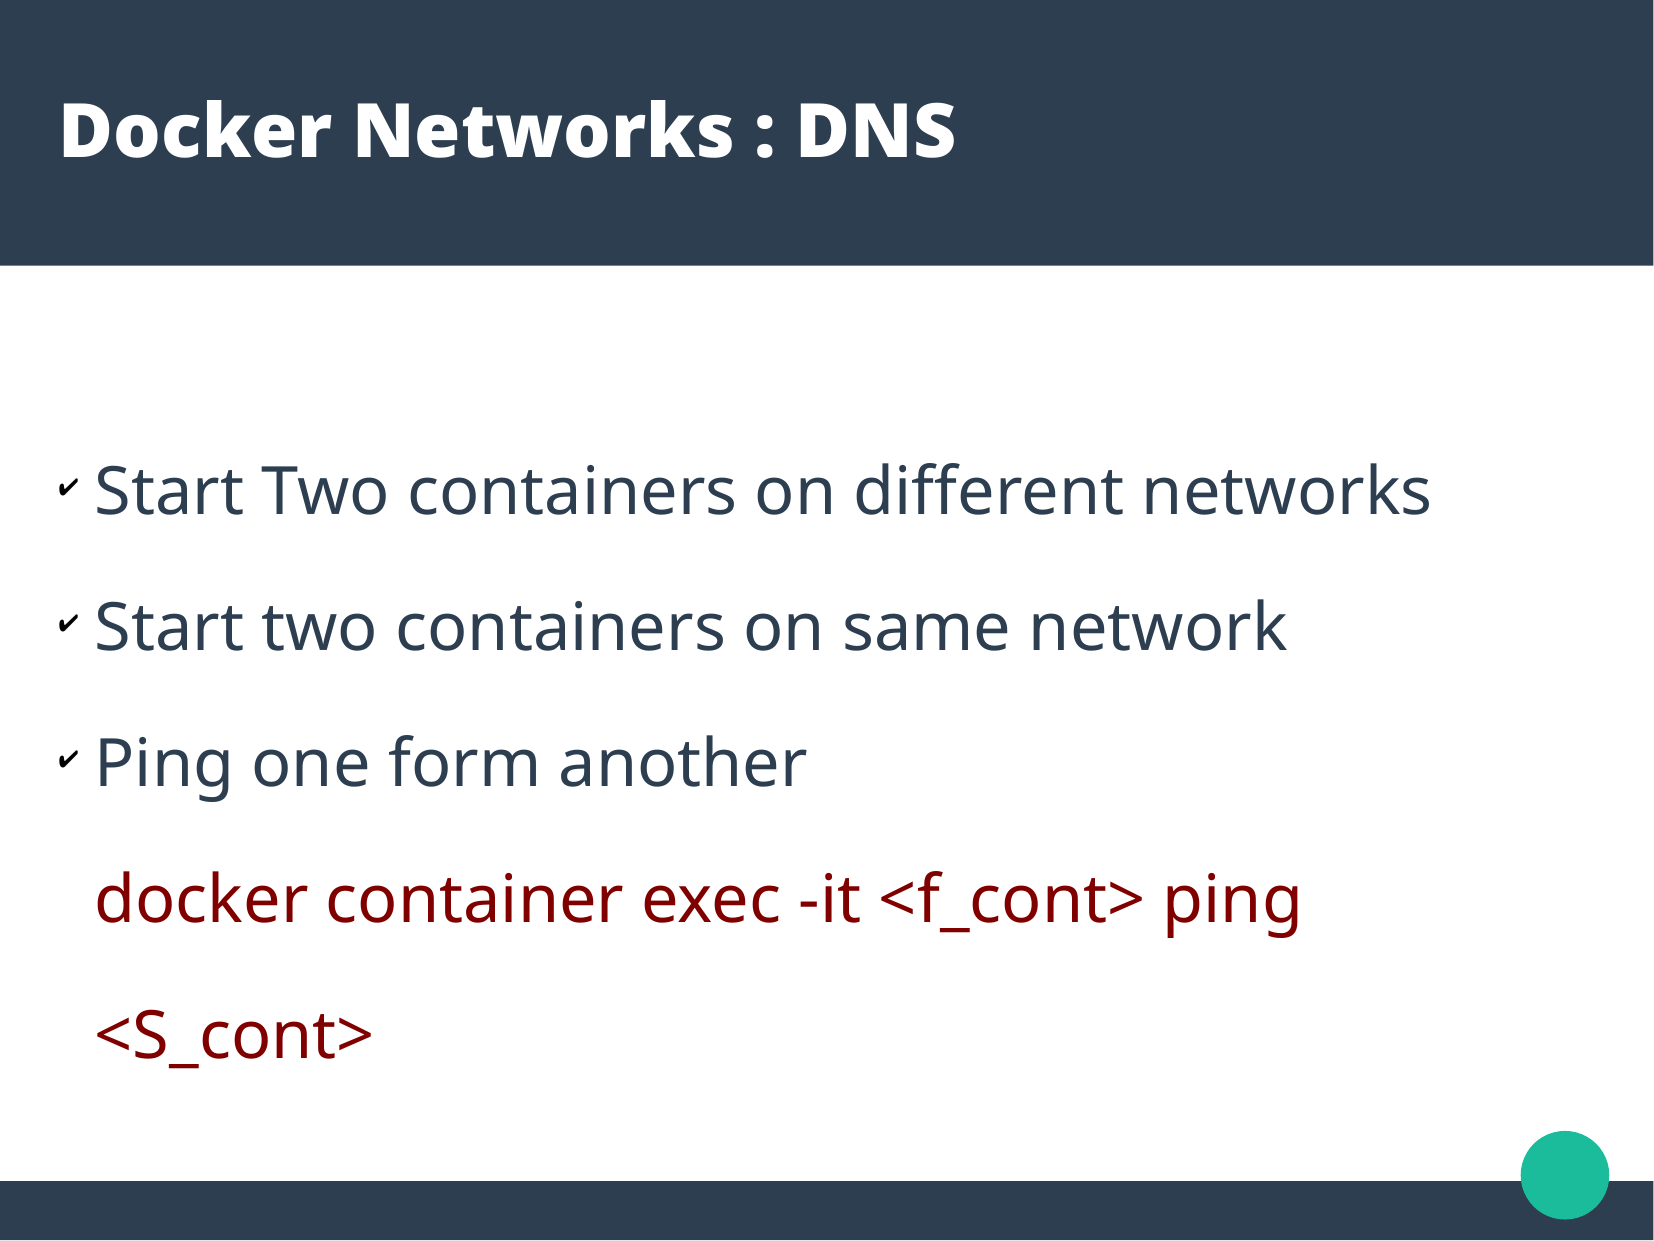

# Docker Networks : DNS
Start Two containers on different networks
Start two containers on same network
Ping one form another
docker container exec -it <f_cont> ping <S_cont>